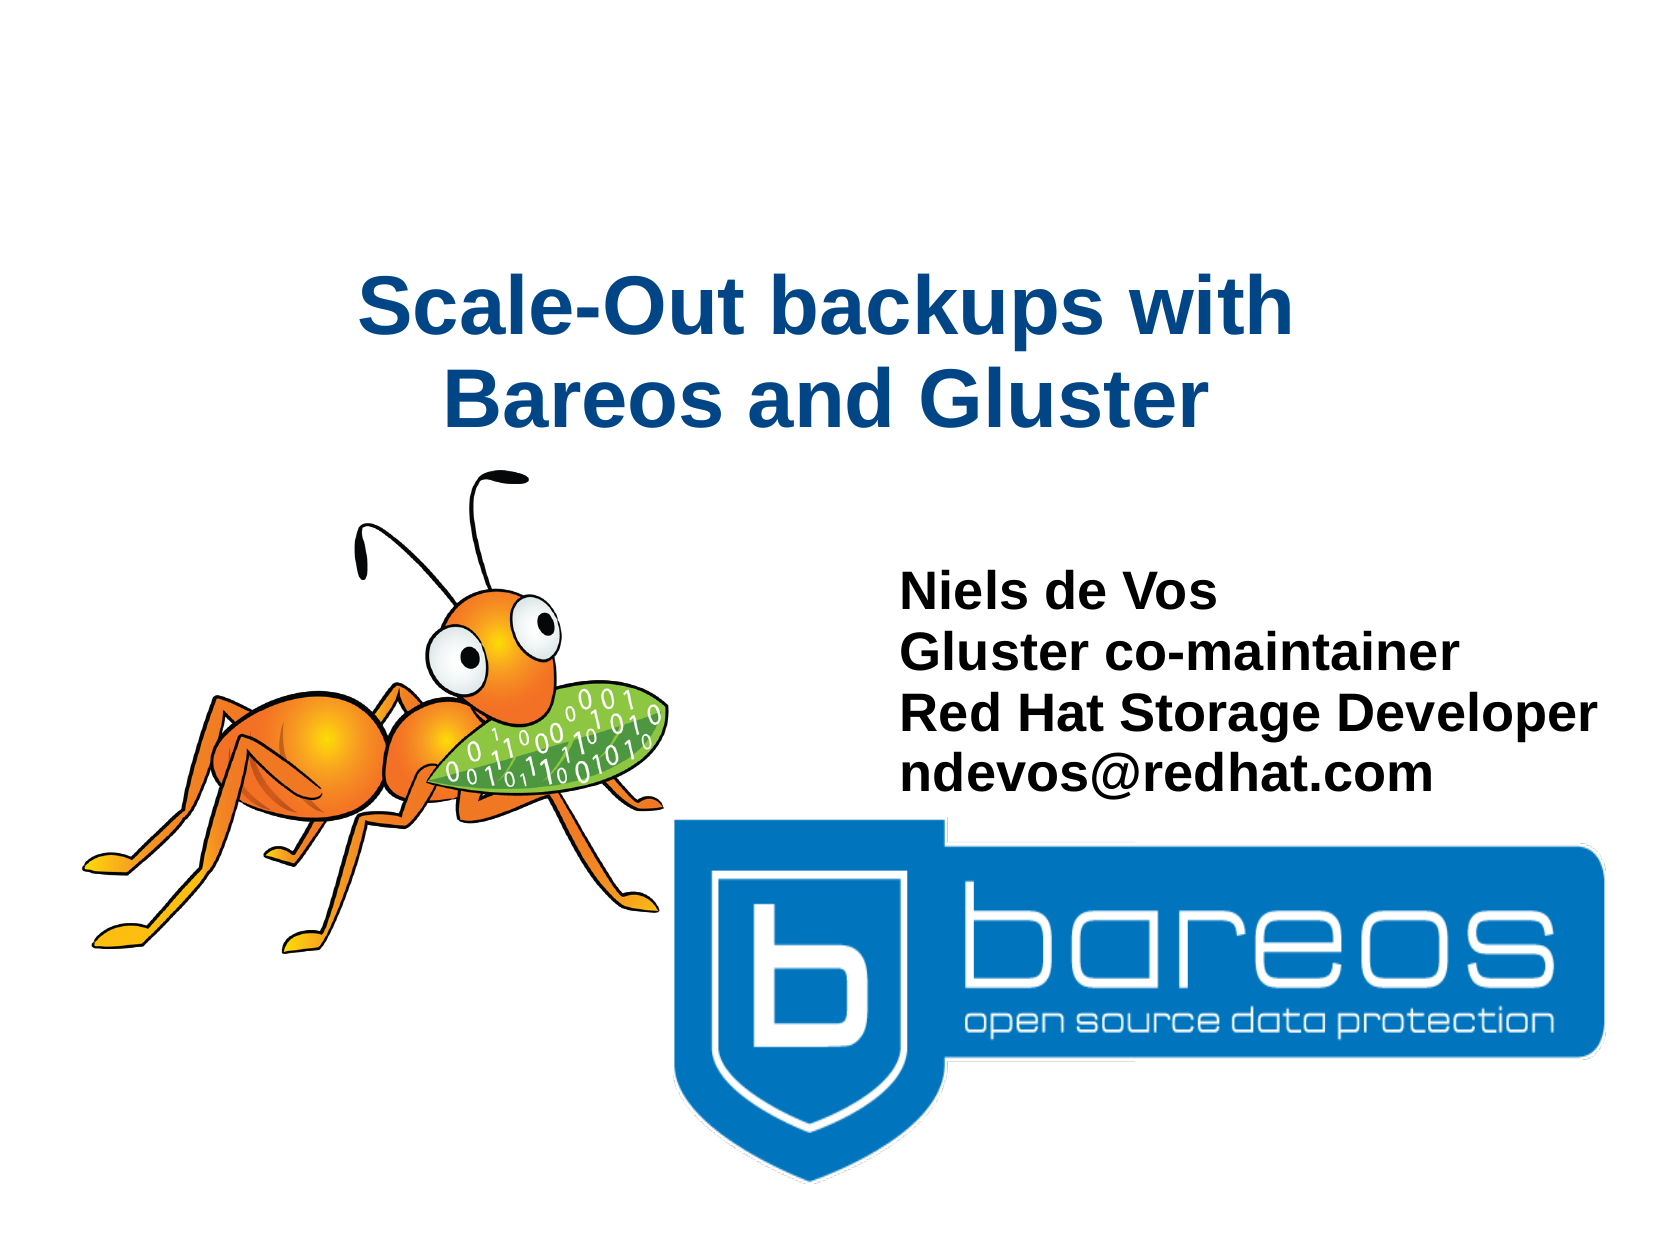

# Scale-Out backups with
Bareos and Gluster
Niels de Vos
Gluster co-maintainer
Red Hat Storage Developer
ndevos@redhat.com